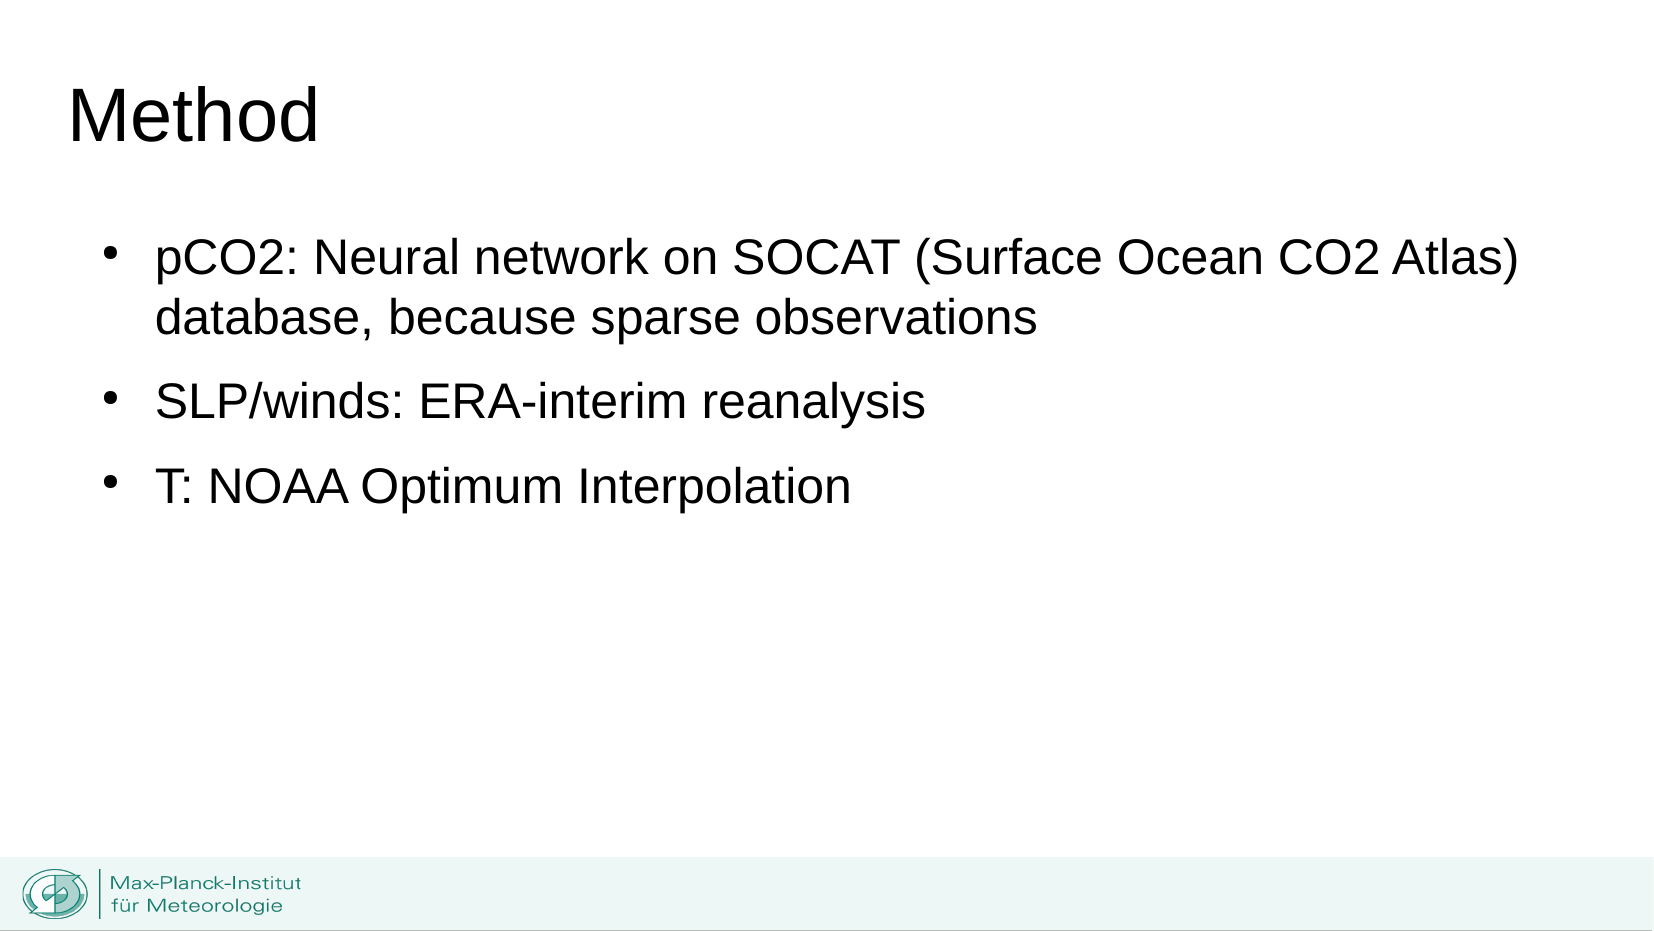

Method
# pCO2: Neural network on SOCAT (Surface Ocean CO2 Atlas) database, because sparse observations
SLP/winds: ERA-interim reanalysis
T: NOAA Optimum Interpolation